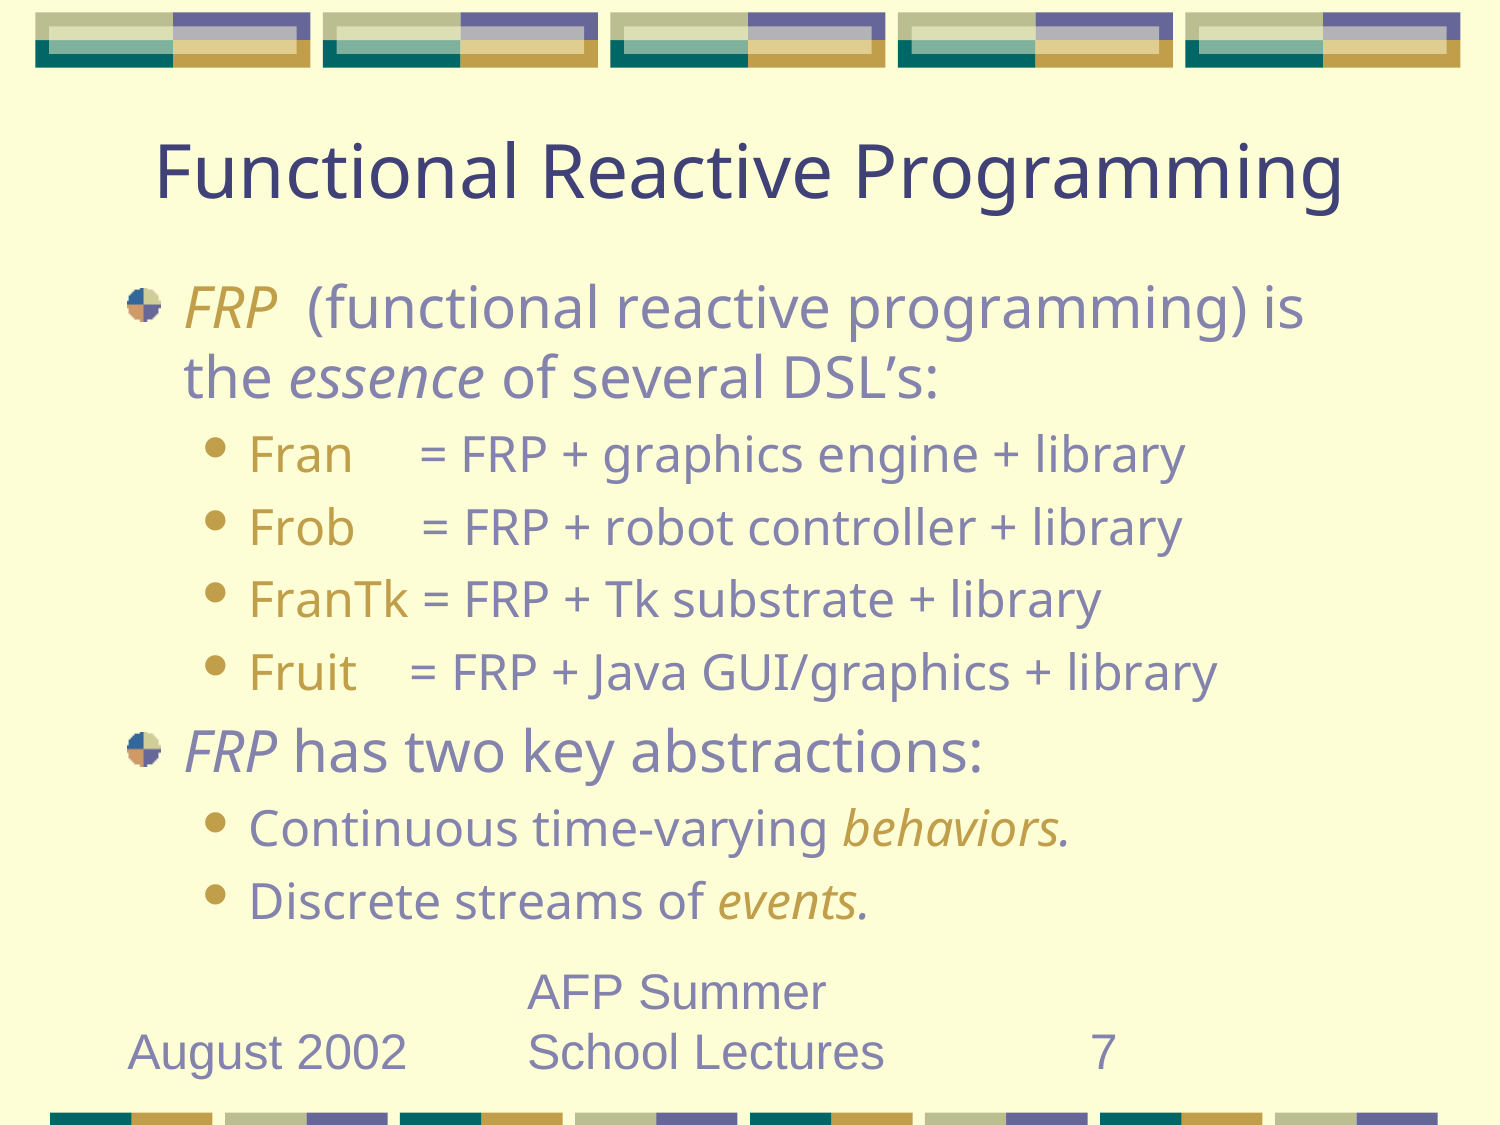

# Functional Reactive Programming
FRP (functional reactive programming) is the essence of several DSL’s:
Fran = FRP + graphics engine + library
Frob = FRP + robot controller + library
FranTk = FRP + Tk substrate + library
Fruit = FRP + Java GUI/graphics + library
FRP has two key abstractions:
Continuous time-varying behaviors.
Discrete streams of events.
August 2002
7